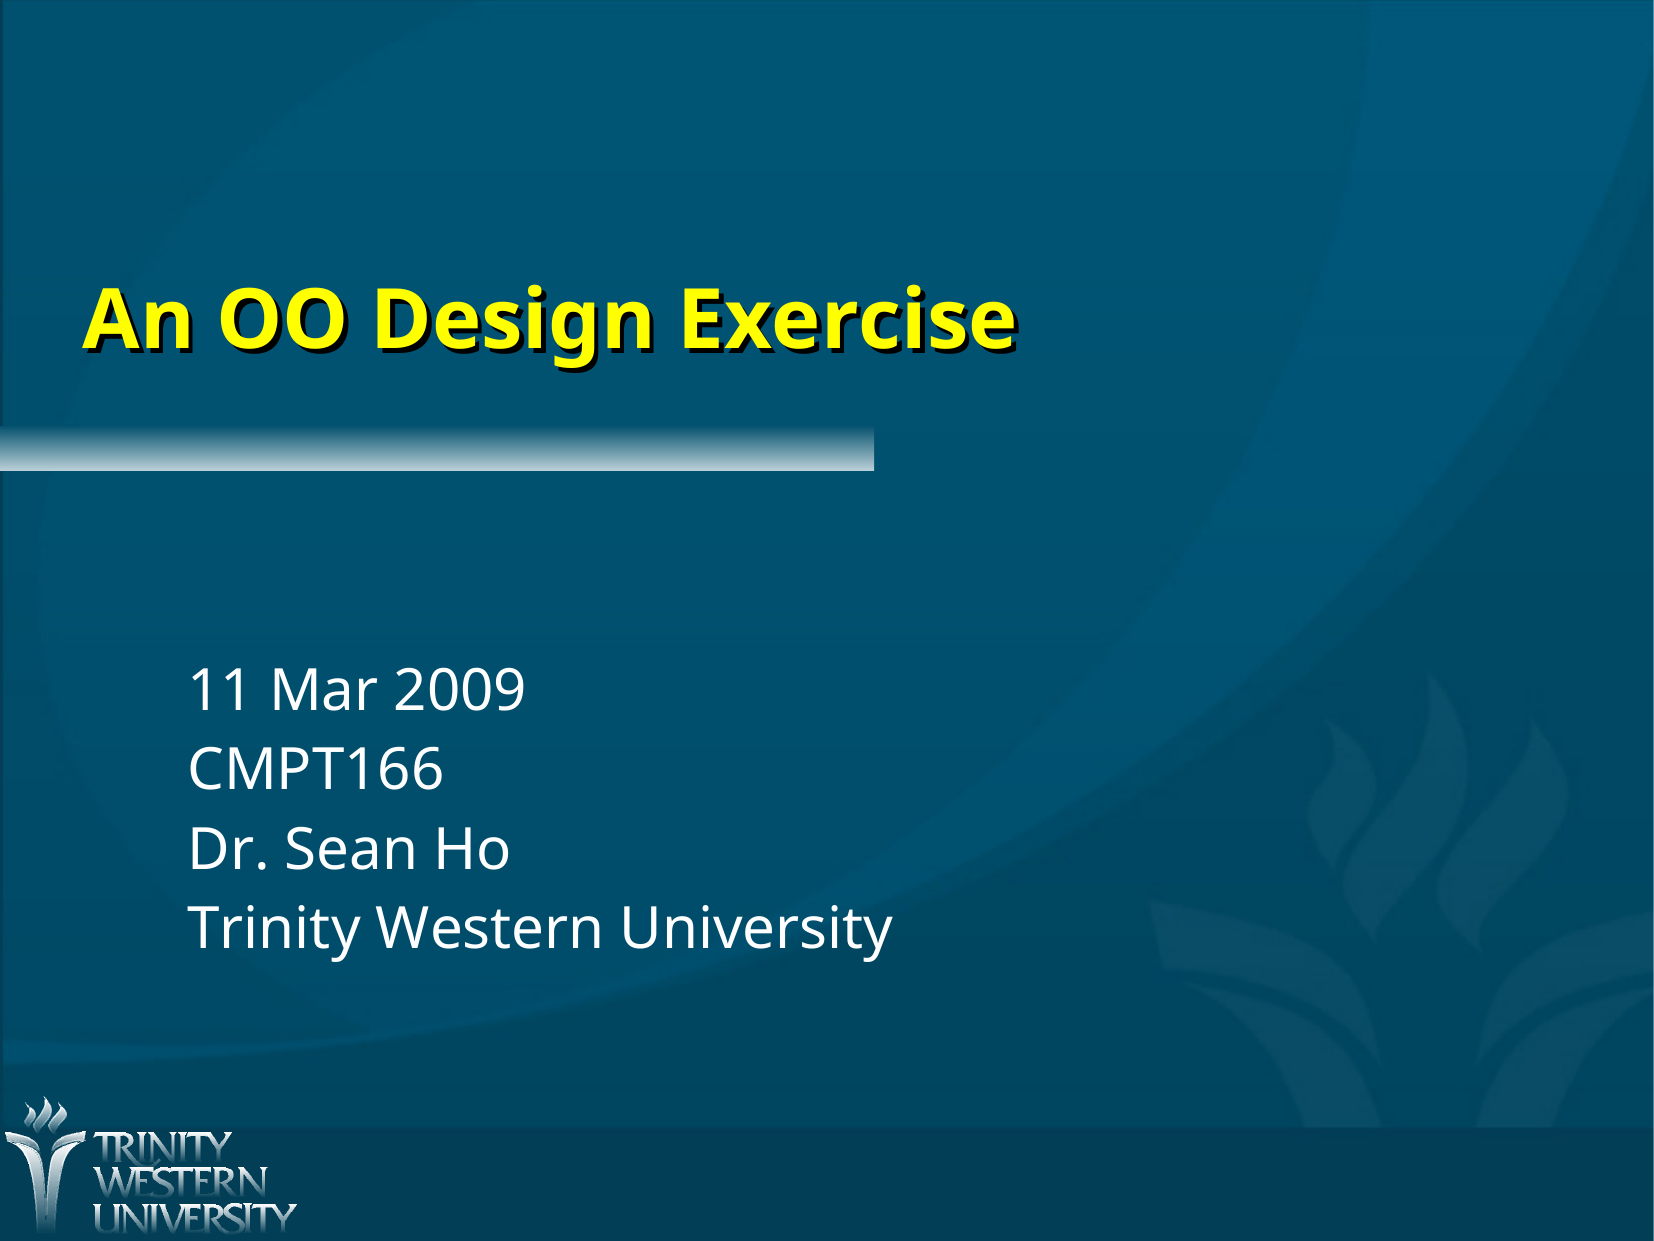

# An OO Design Exercise
11 Mar 2009
CMPT166
Dr. Sean Ho
Trinity Western University